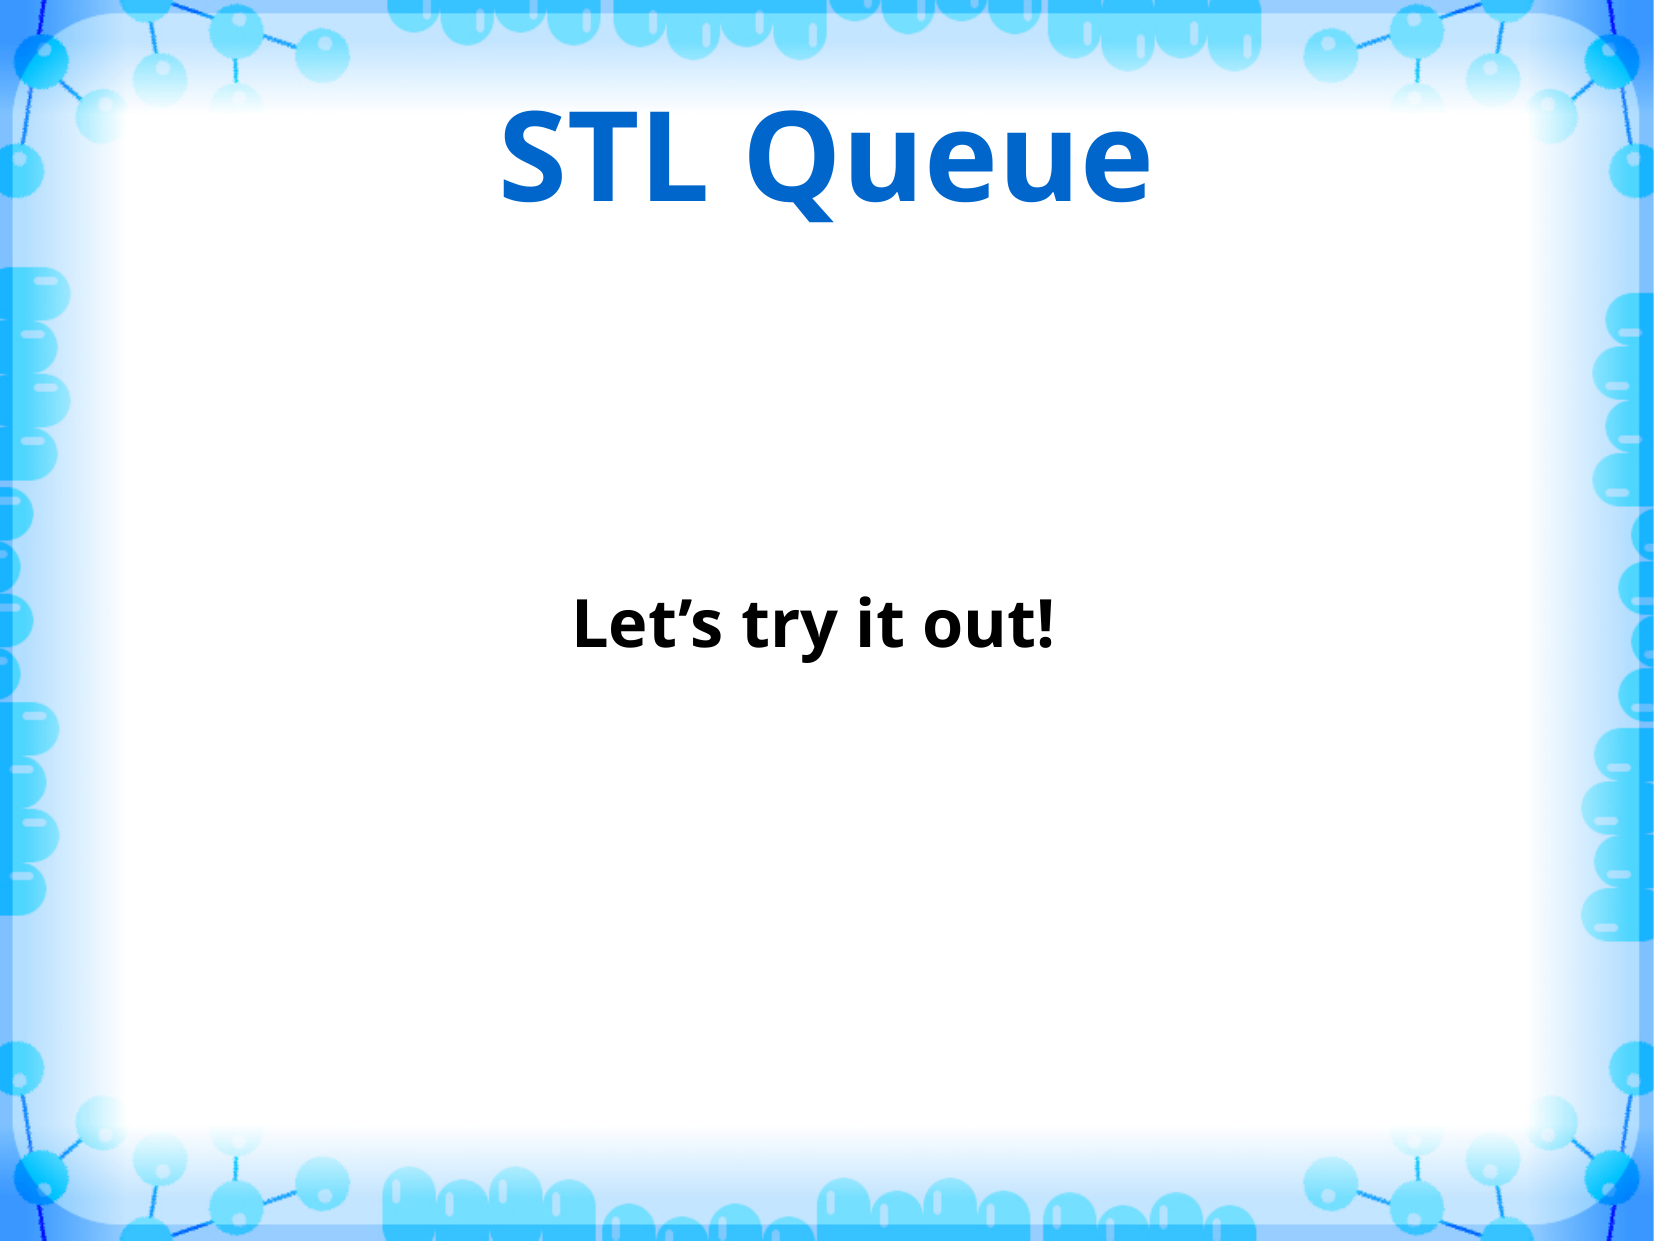

# STL Queue
Let’s try it out!